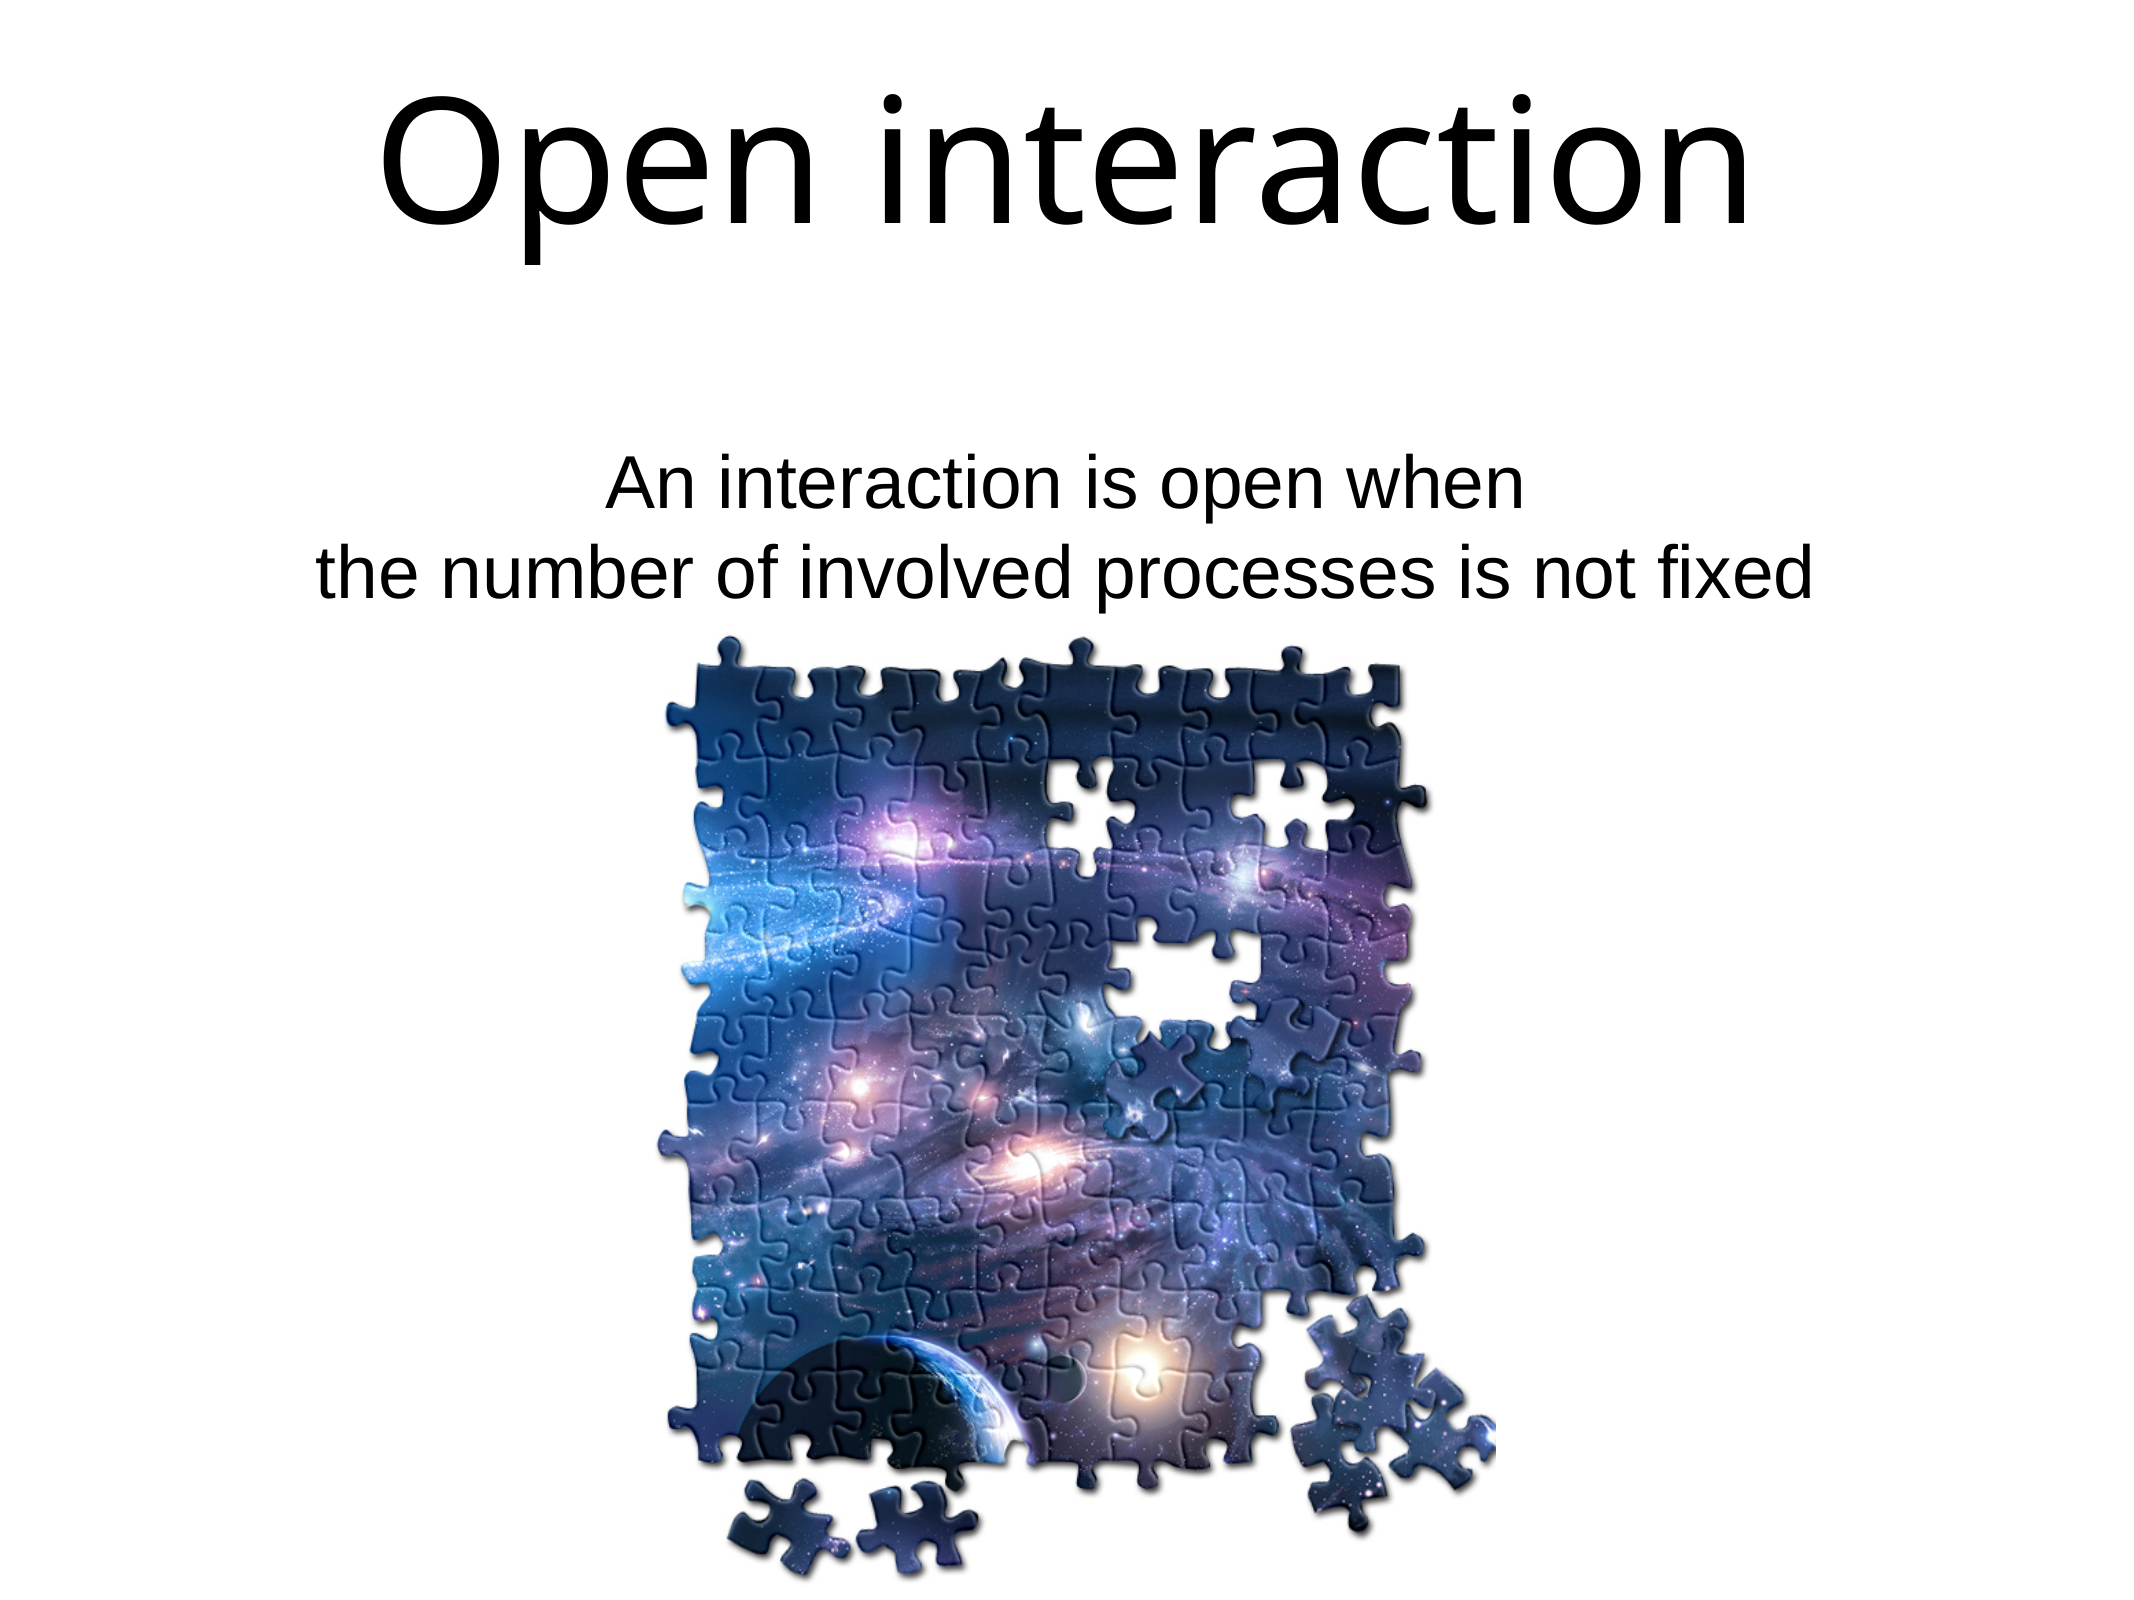

# Open interaction
An interaction is open when
the number of involved processes is not fixed
5